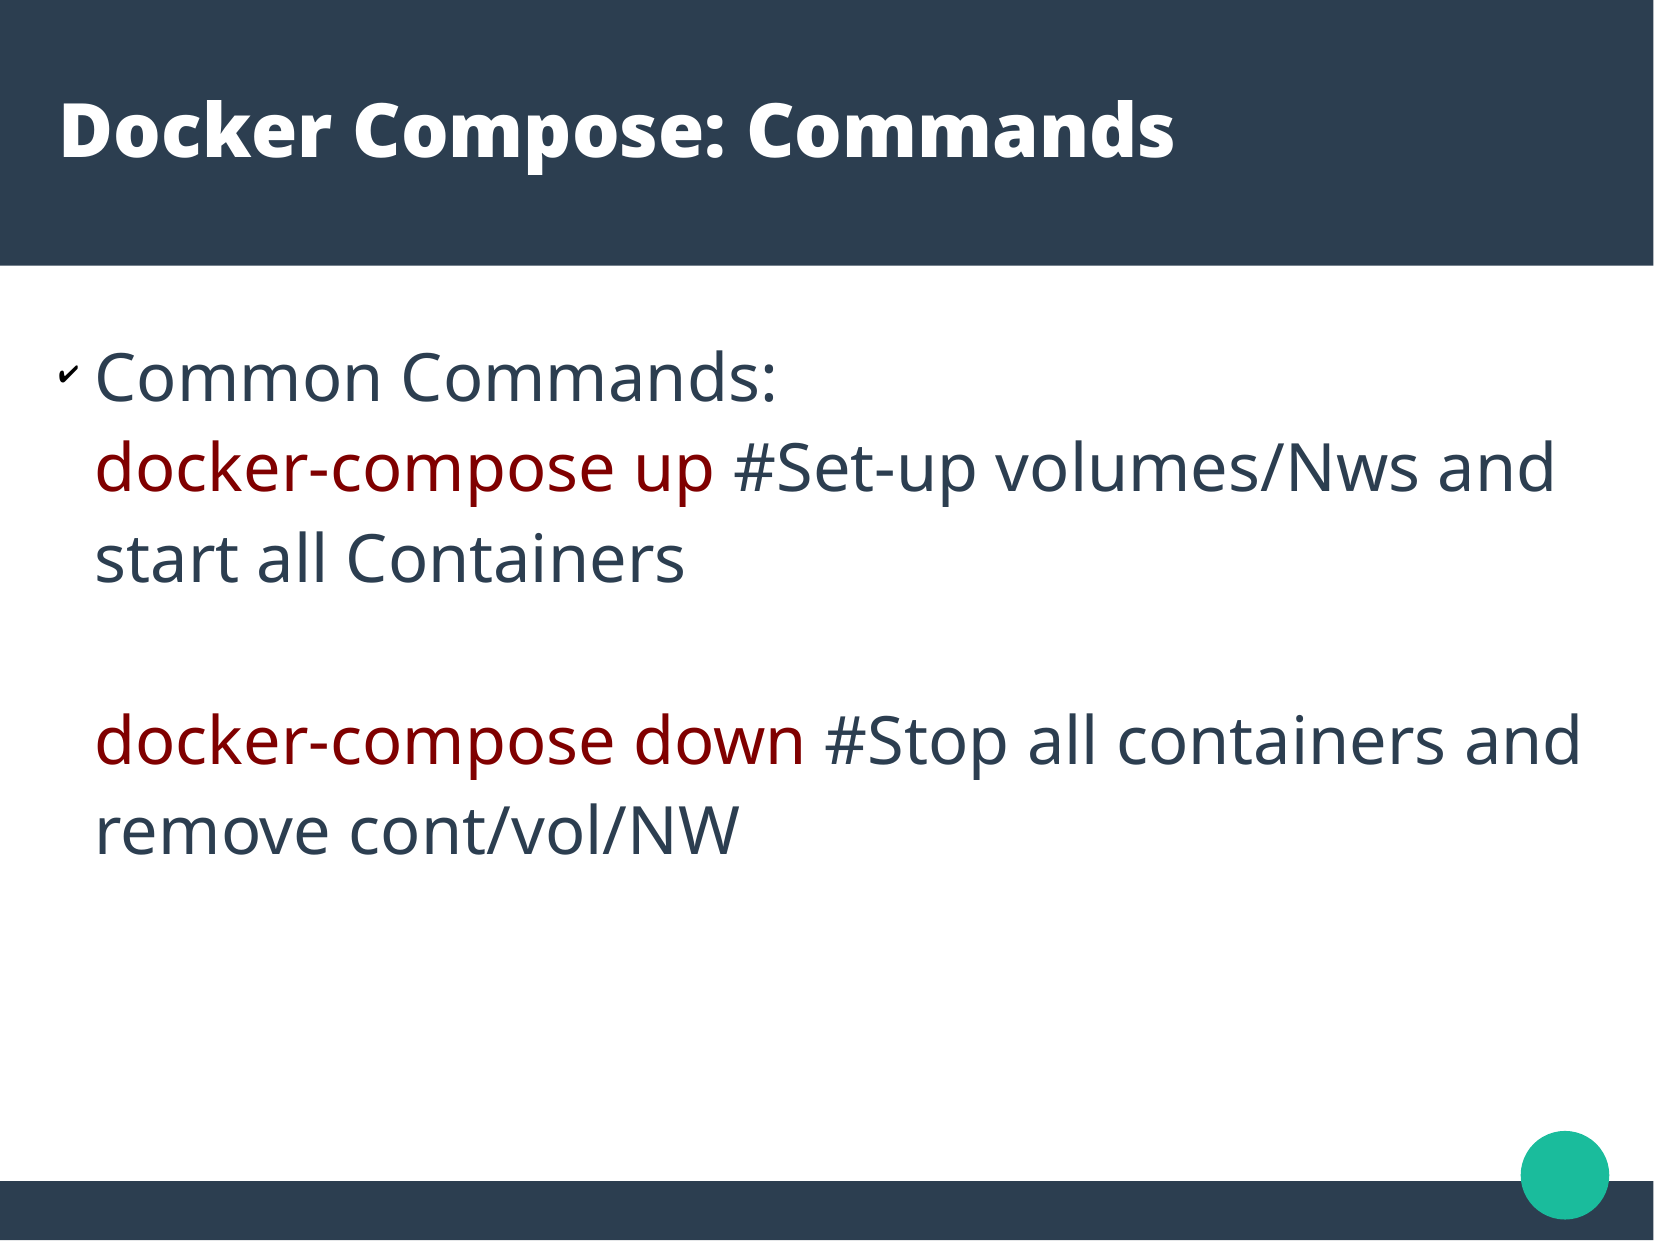

# Docker Compose: Commands
Common Commands:
docker-compose up #Set-up volumes/Nws and start all Containers
docker-compose down #Stop all containers and remove cont/vol/NW